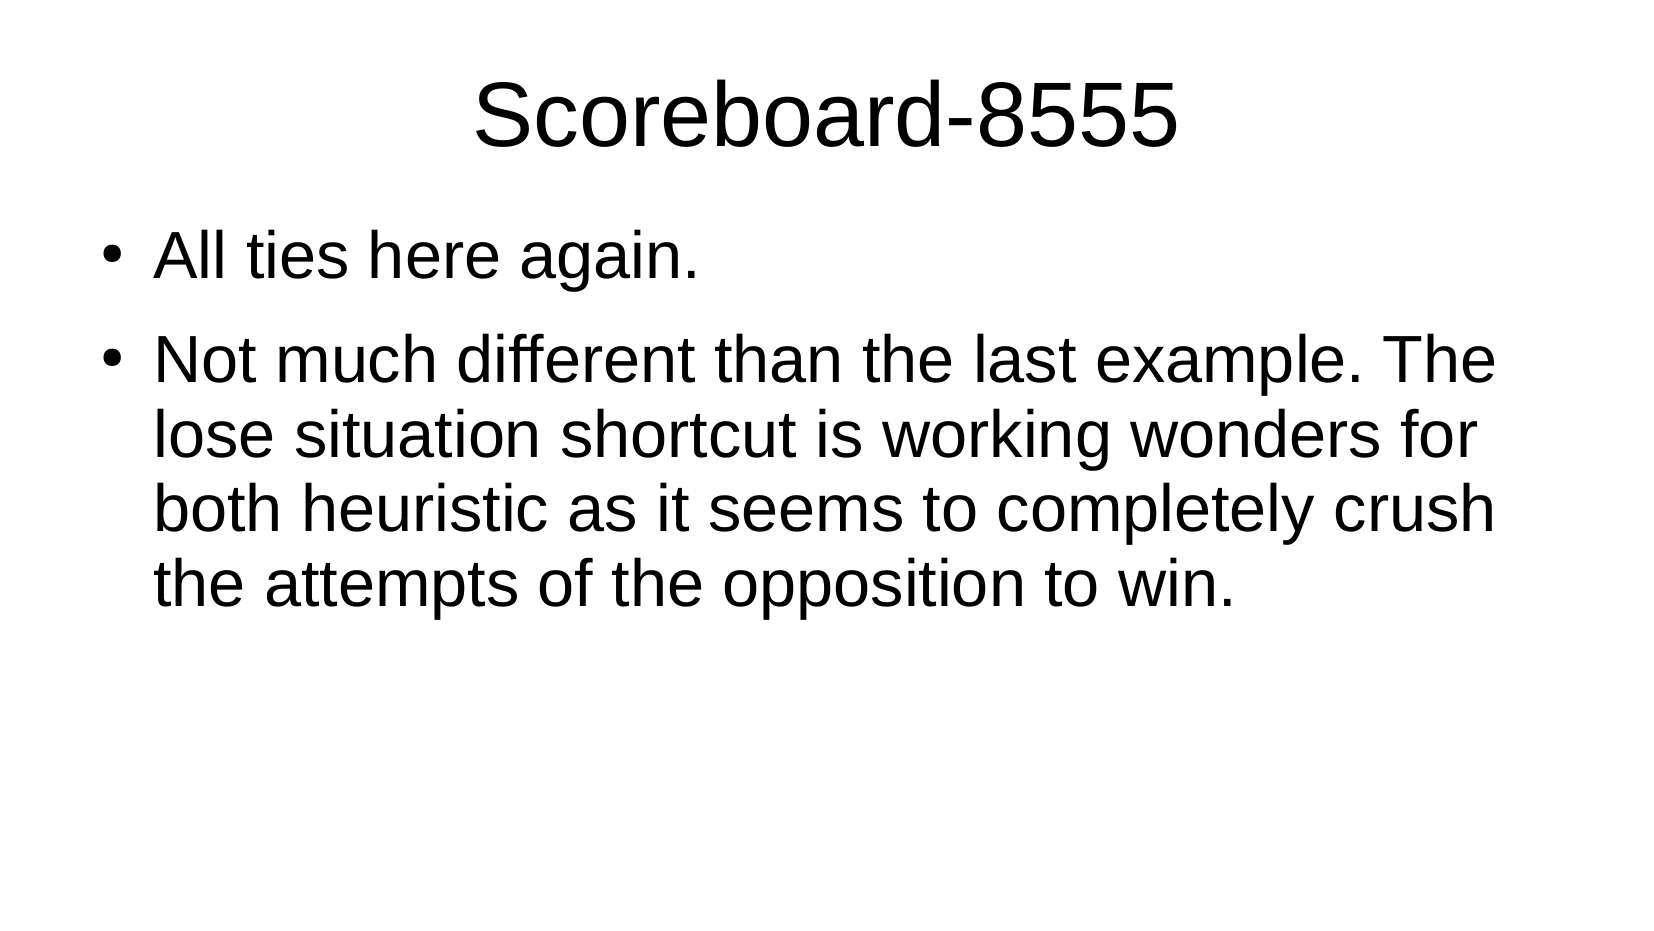

# Scoreboard-8555
All ties here again.
Not much different than the last example. The lose situation shortcut is working wonders for both heuristic as it seems to completely crush the attempts of the opposition to win.